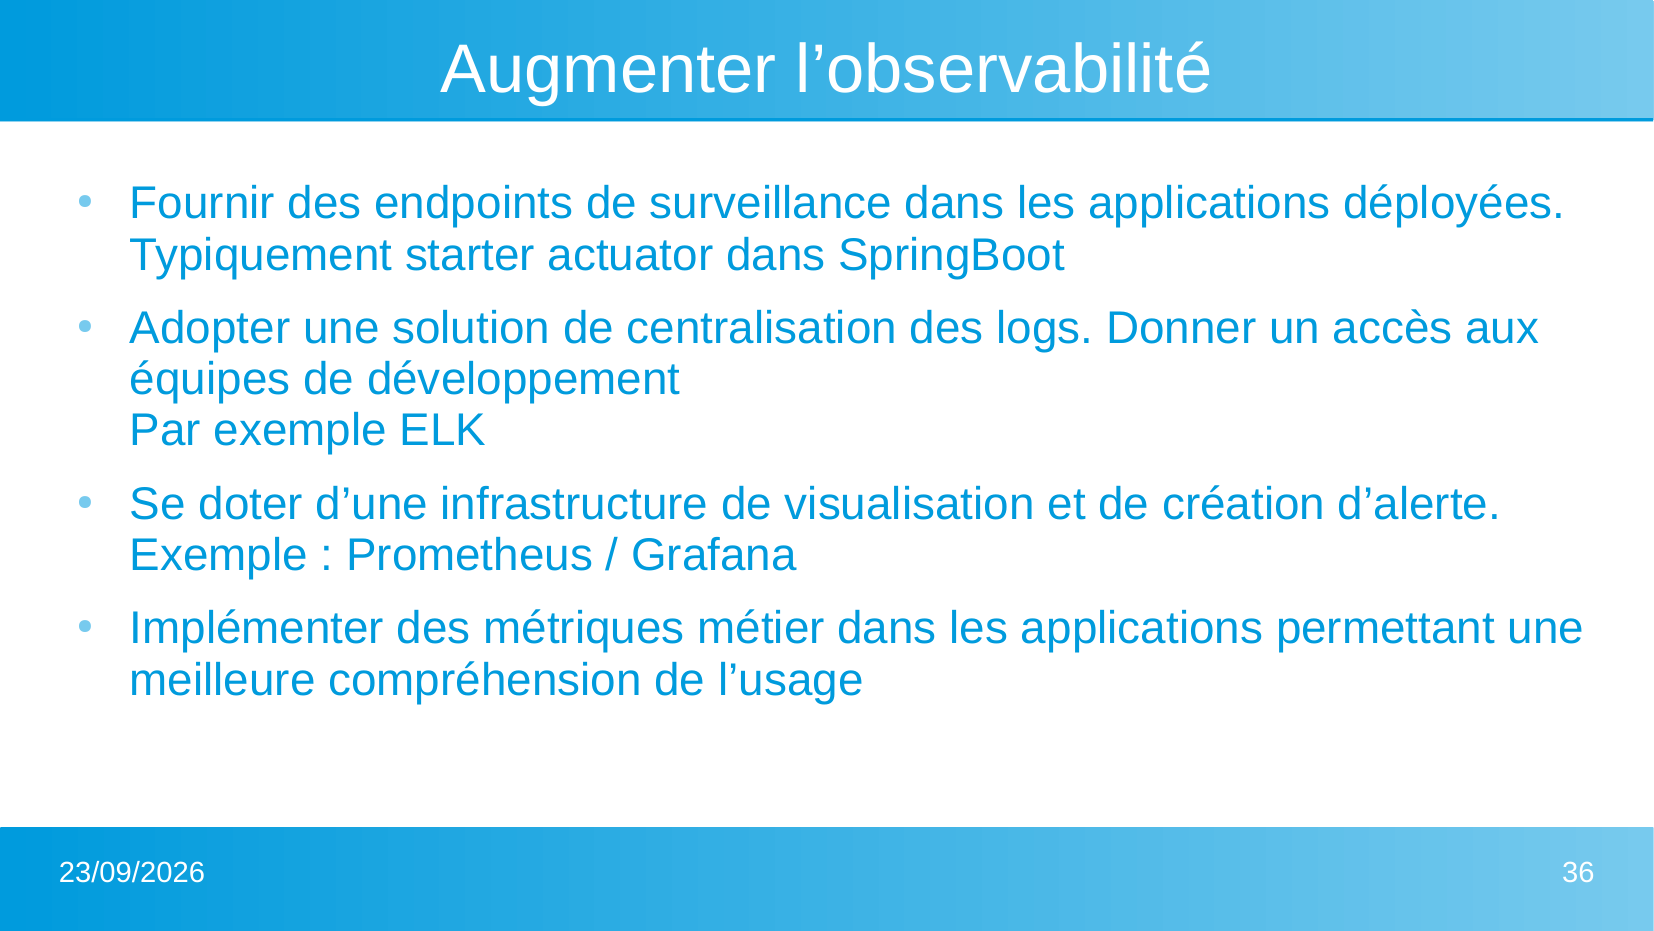

# Augmenter l’observabilité
Fournir des endpoints de surveillance dans les applications déployées.
Typiquement starter actuator dans SpringBoot
Adopter une solution de centralisation des logs. Donner un accès aux équipes de développement
Par exemple ELK
Se doter d’une infrastructure de visualisation et de création d’alerte.
Exemple : Prometheus / Grafana
Implémenter des métriques métier dans les applications permettant une meilleure compréhension de l’usage
36